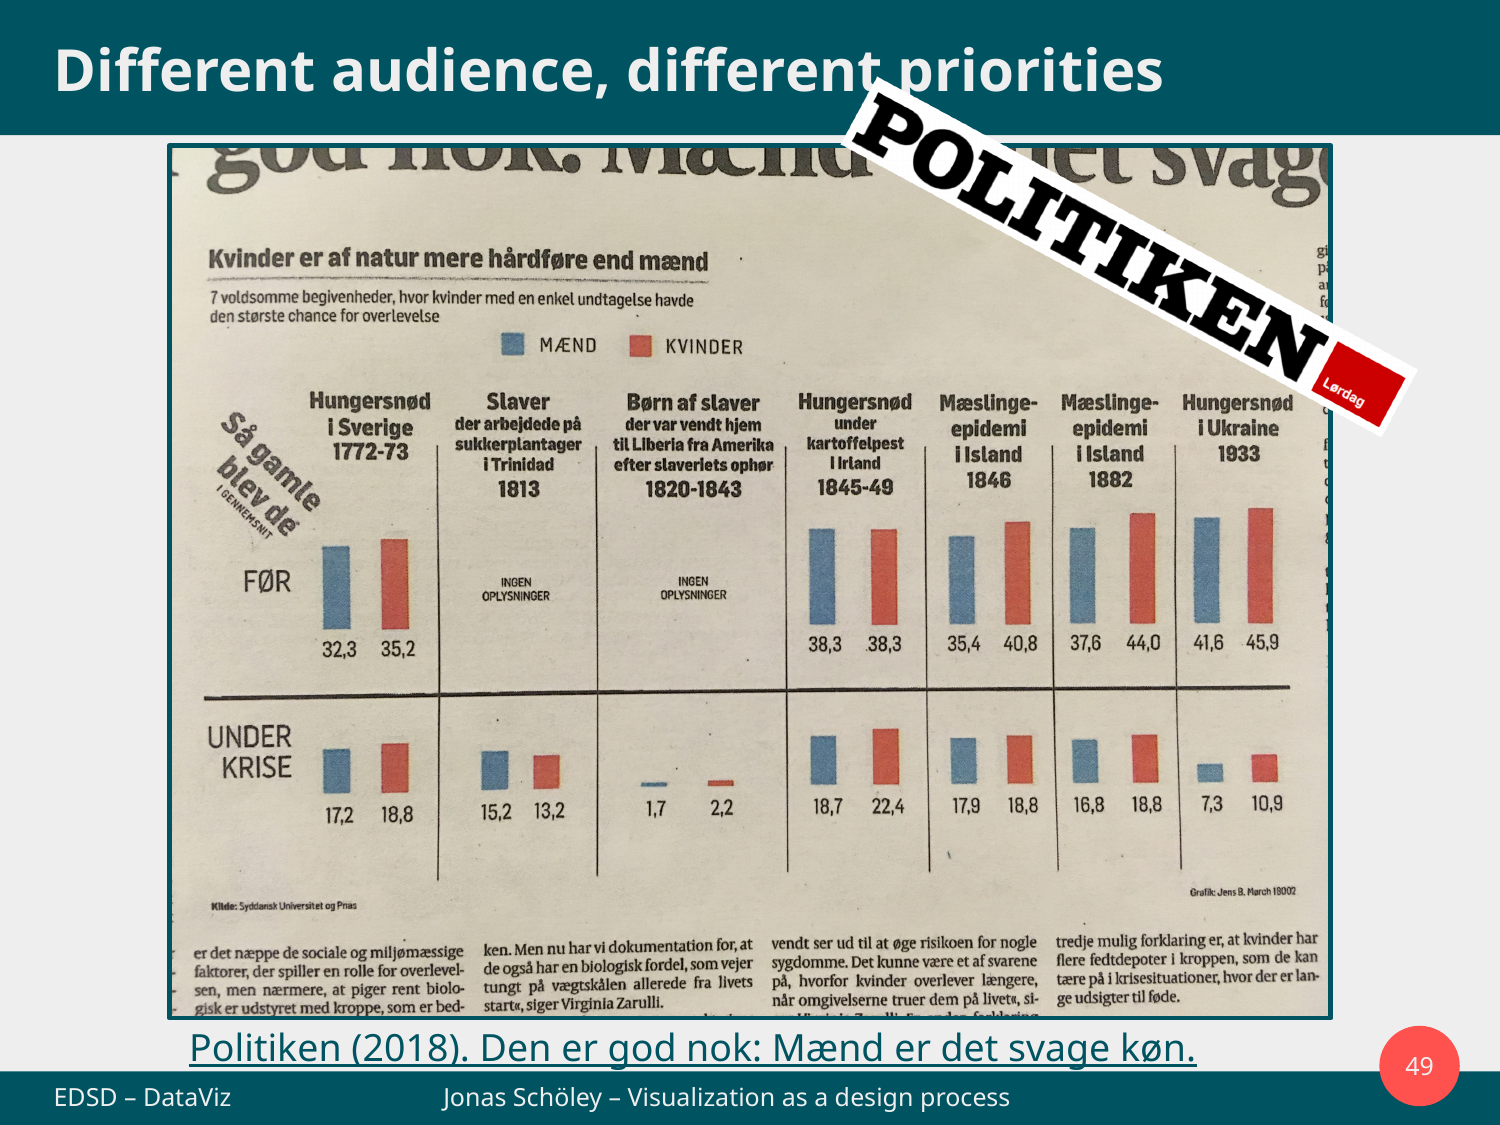

# Different audience, different priorities
49
Politiken (2018). Den er god nok: Mænd er det svage køn.
EDSD – DataViz
Jonas Schöley – Visualization as a design process